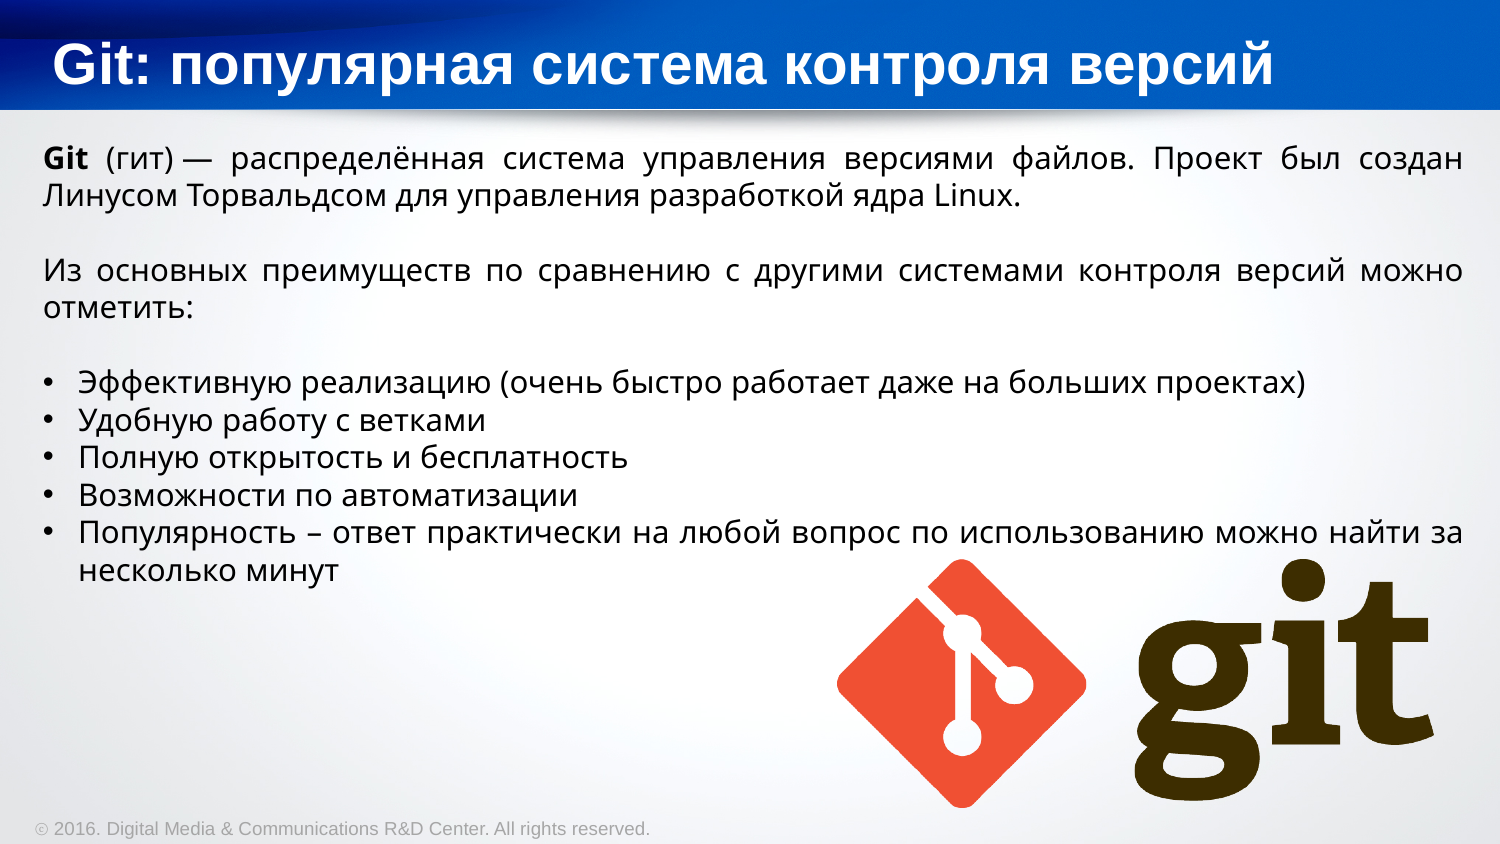

# Git: популярная система контроля версий
Git (гит) — распределённая система управления версиями файлов. Проект был создан Линусом Торвальдсом для управления разработкой ядра Linux.
Из основных преимуществ по сравнению с другими системами контроля версий можно отметить:
Эффективную реализацию (очень быстро работает даже на больших проектах)
Удобную работу с ветками
Полную открытость и бесплатность
Возможности по автоматизации
Популярность – ответ практически на любой вопрос по использованию можно найти за несколько минут